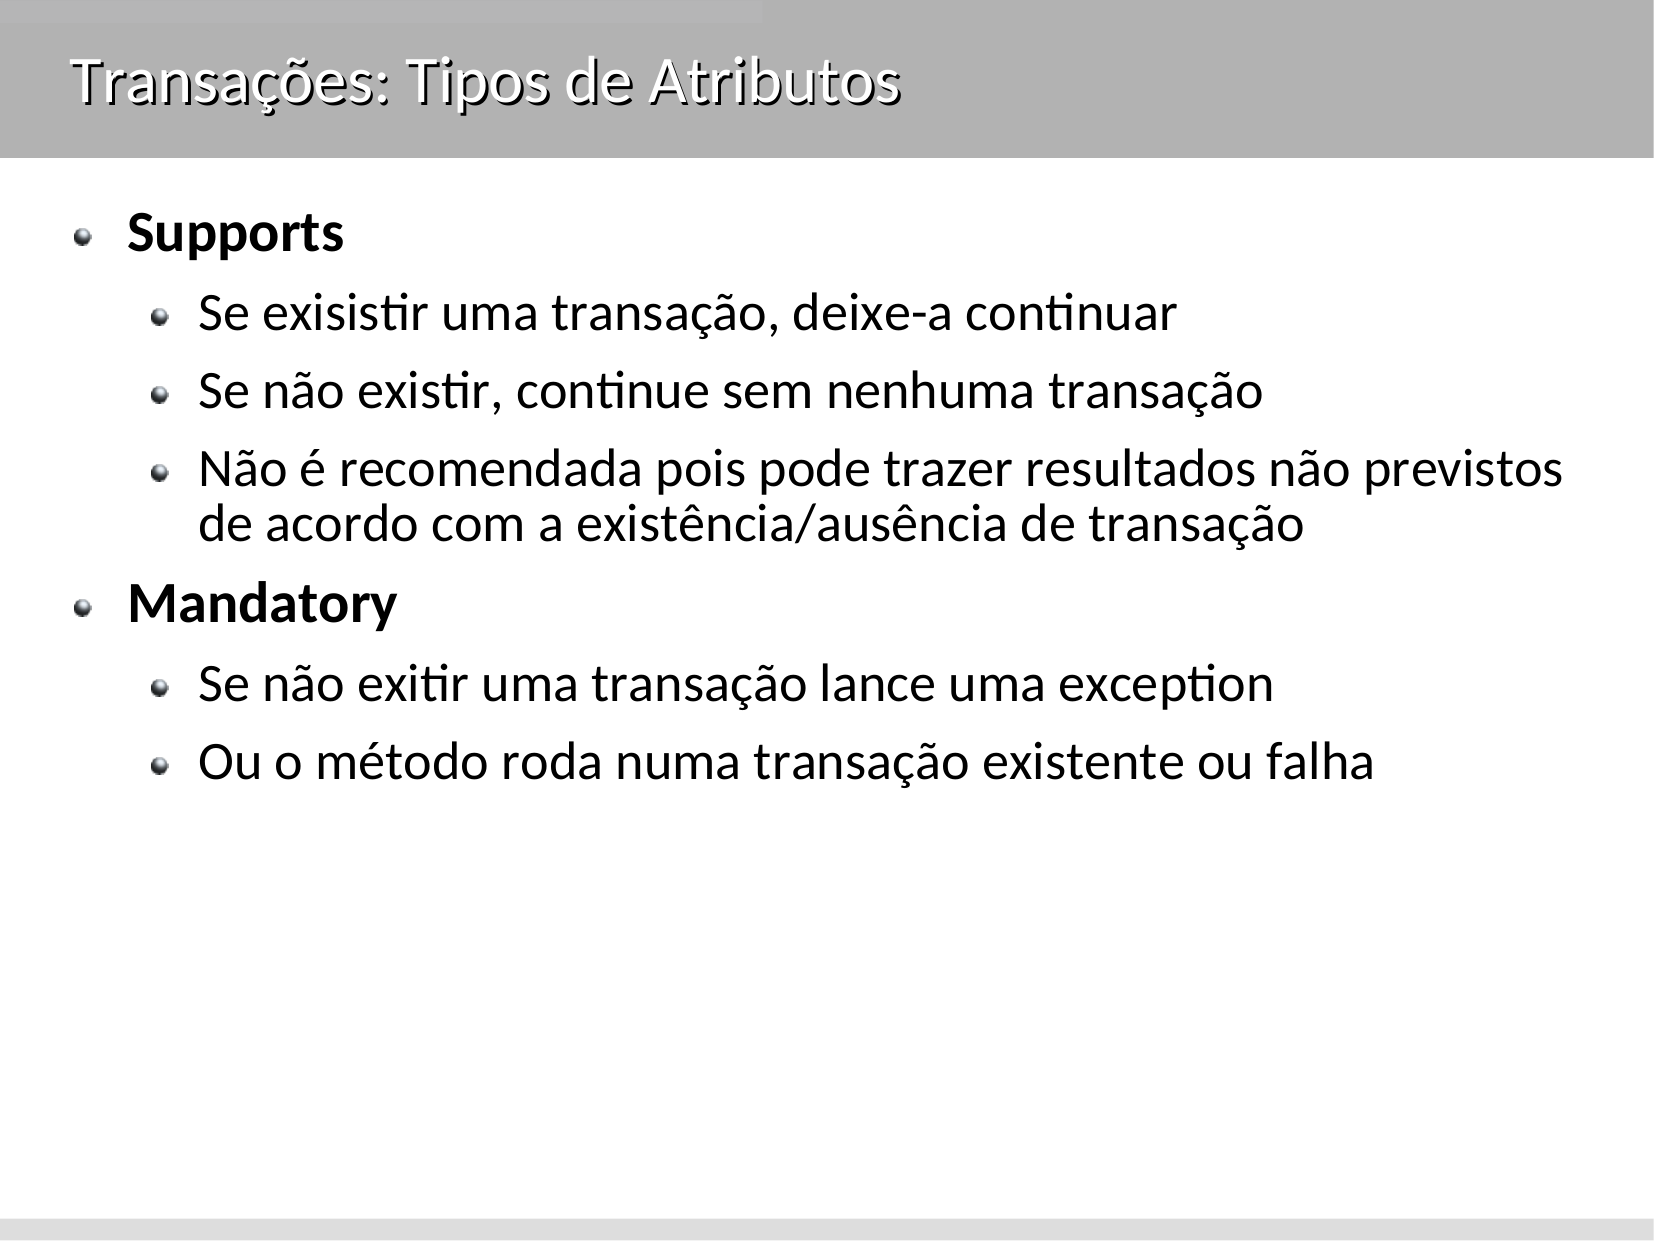

# Transações: Tipos de Atributos
Supports
Se exisistir uma transação, deixe-a continuar
Se não existir, continue sem nenhuma transação
Não é recomendada pois pode trazer resultados não previstos de acordo com a existência/ausência de transação
Mandatory
Se não exitir uma transação lance uma exception
Ou o método roda numa transação existente ou falha